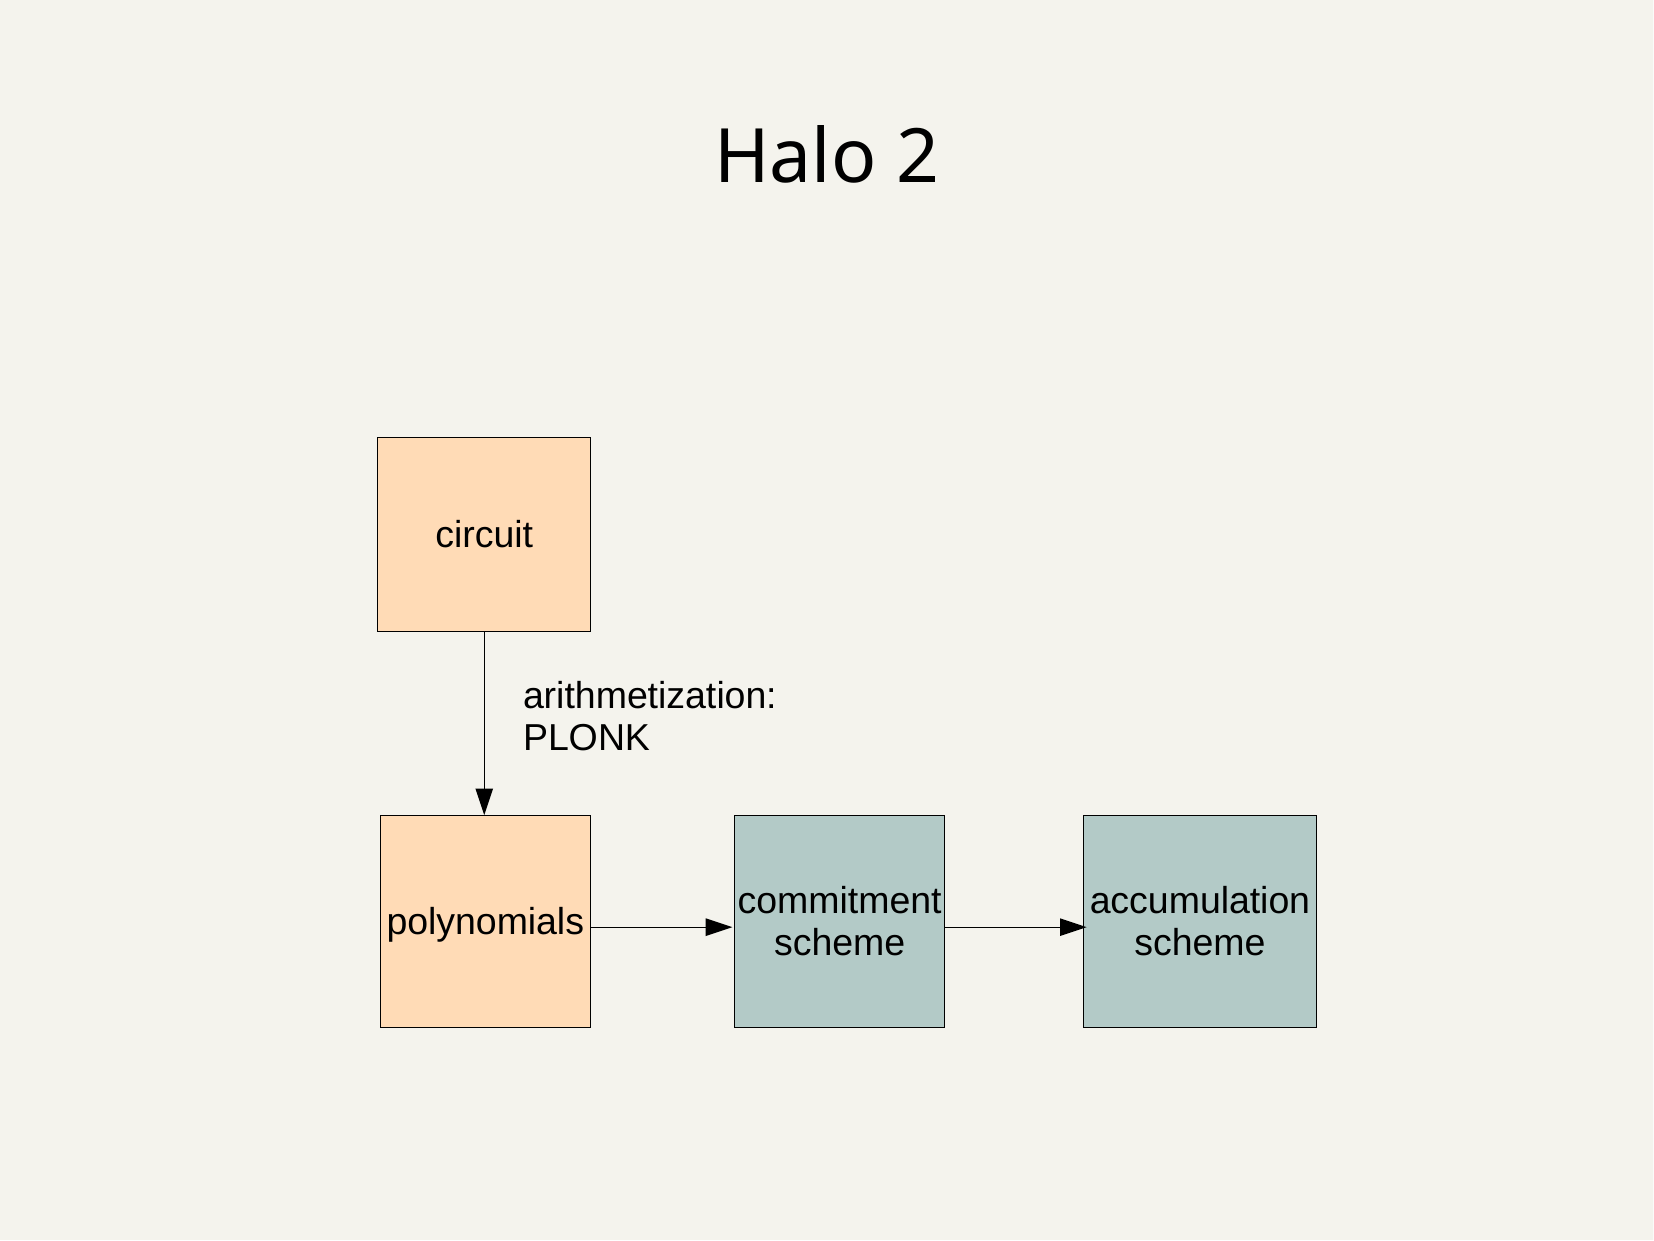

# Halo 2
circuit
arithmetization:
PLONK
polynomials
commitment
scheme
accumulation
scheme